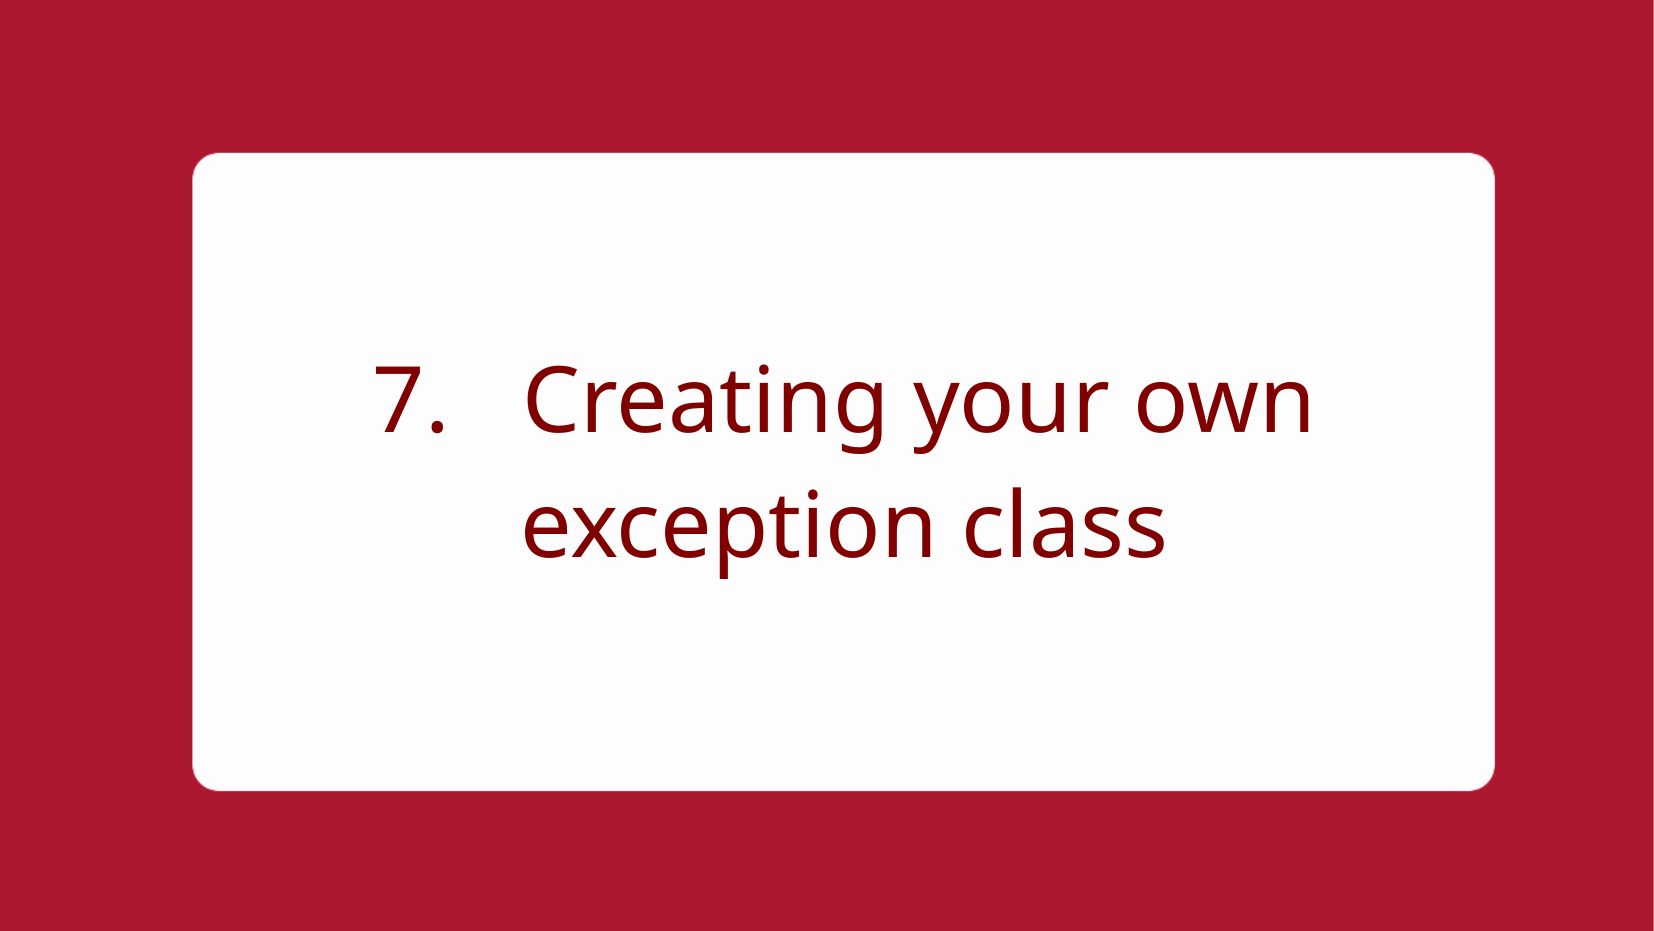

# 7.	Creating your own exception class